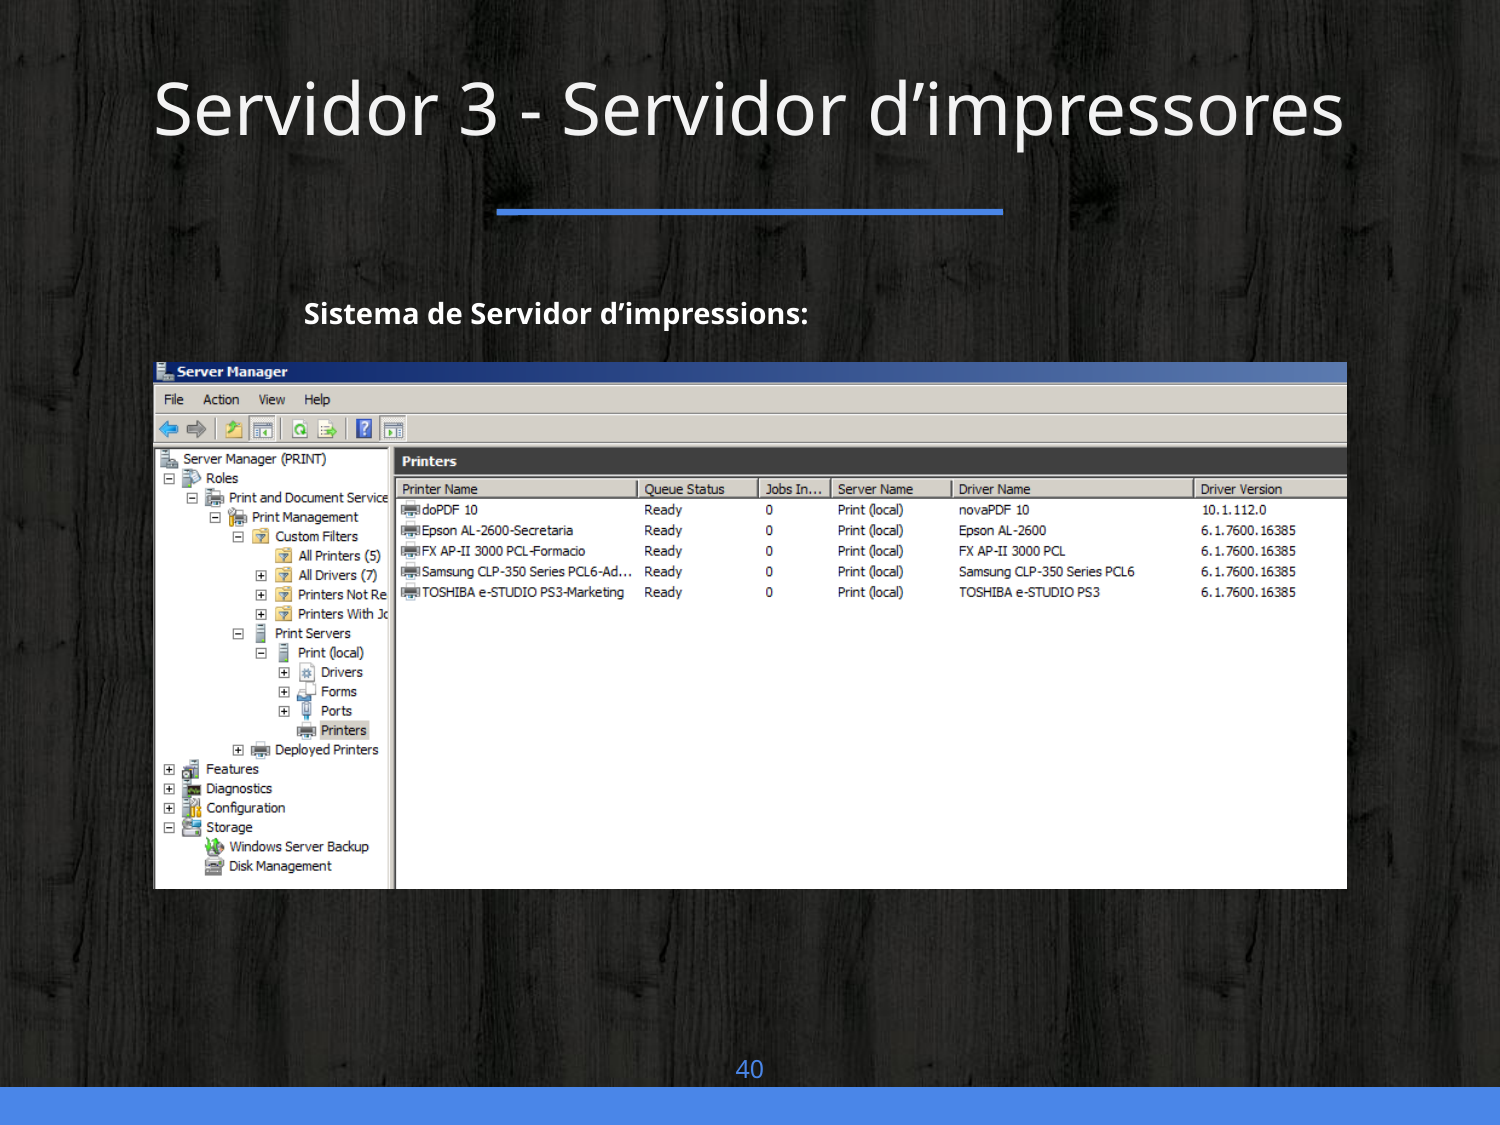

# Servidor 3 - Servidor d’impressores
Sistema de Servidor d’impressions:
40